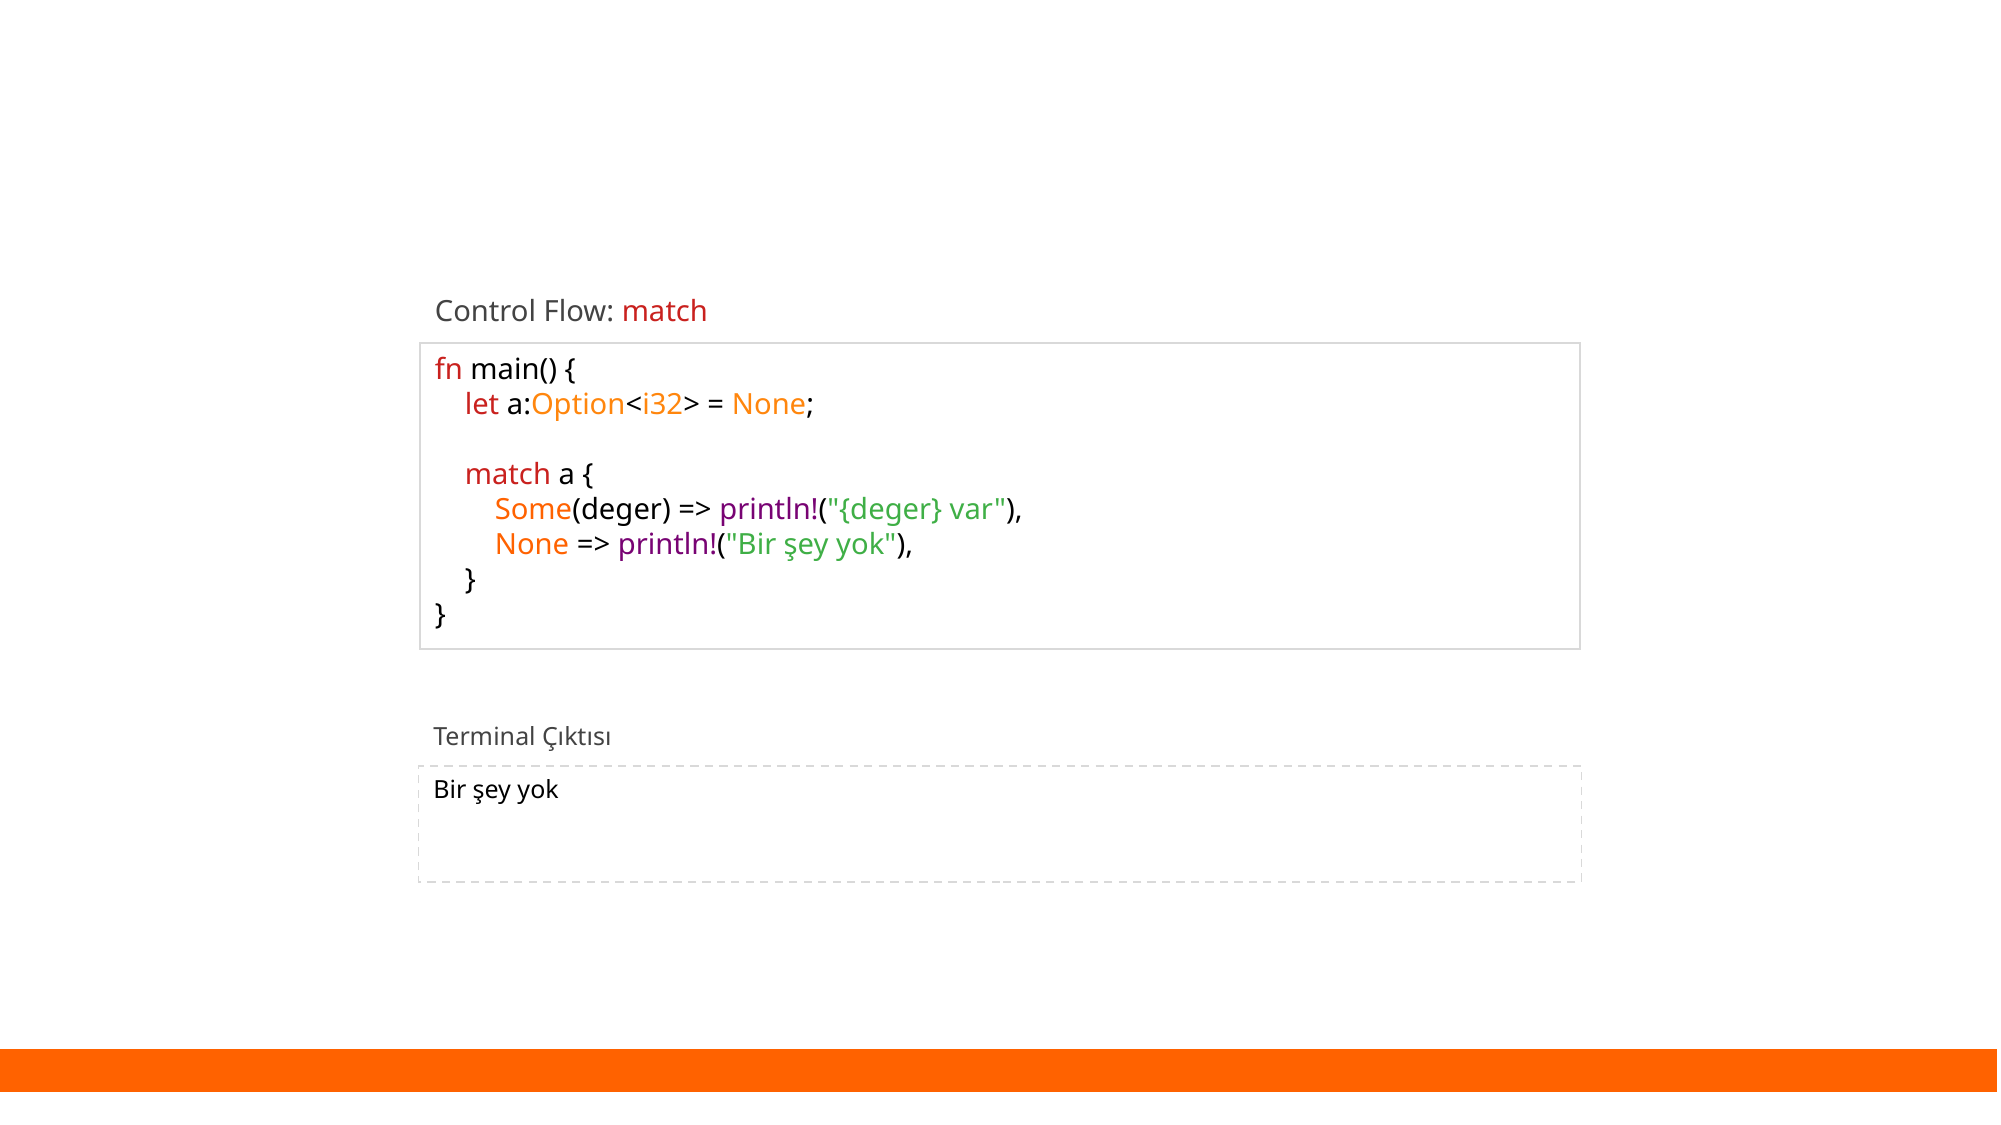

Control Flow: match
fn main() {
 let a:Option<i32> = None;
 match a {
 Some(deger) => println!("{deger} var"),
 None => println!("Bir şey yok"),
 }
}
Terminal Çıktısı
Bir şey yok